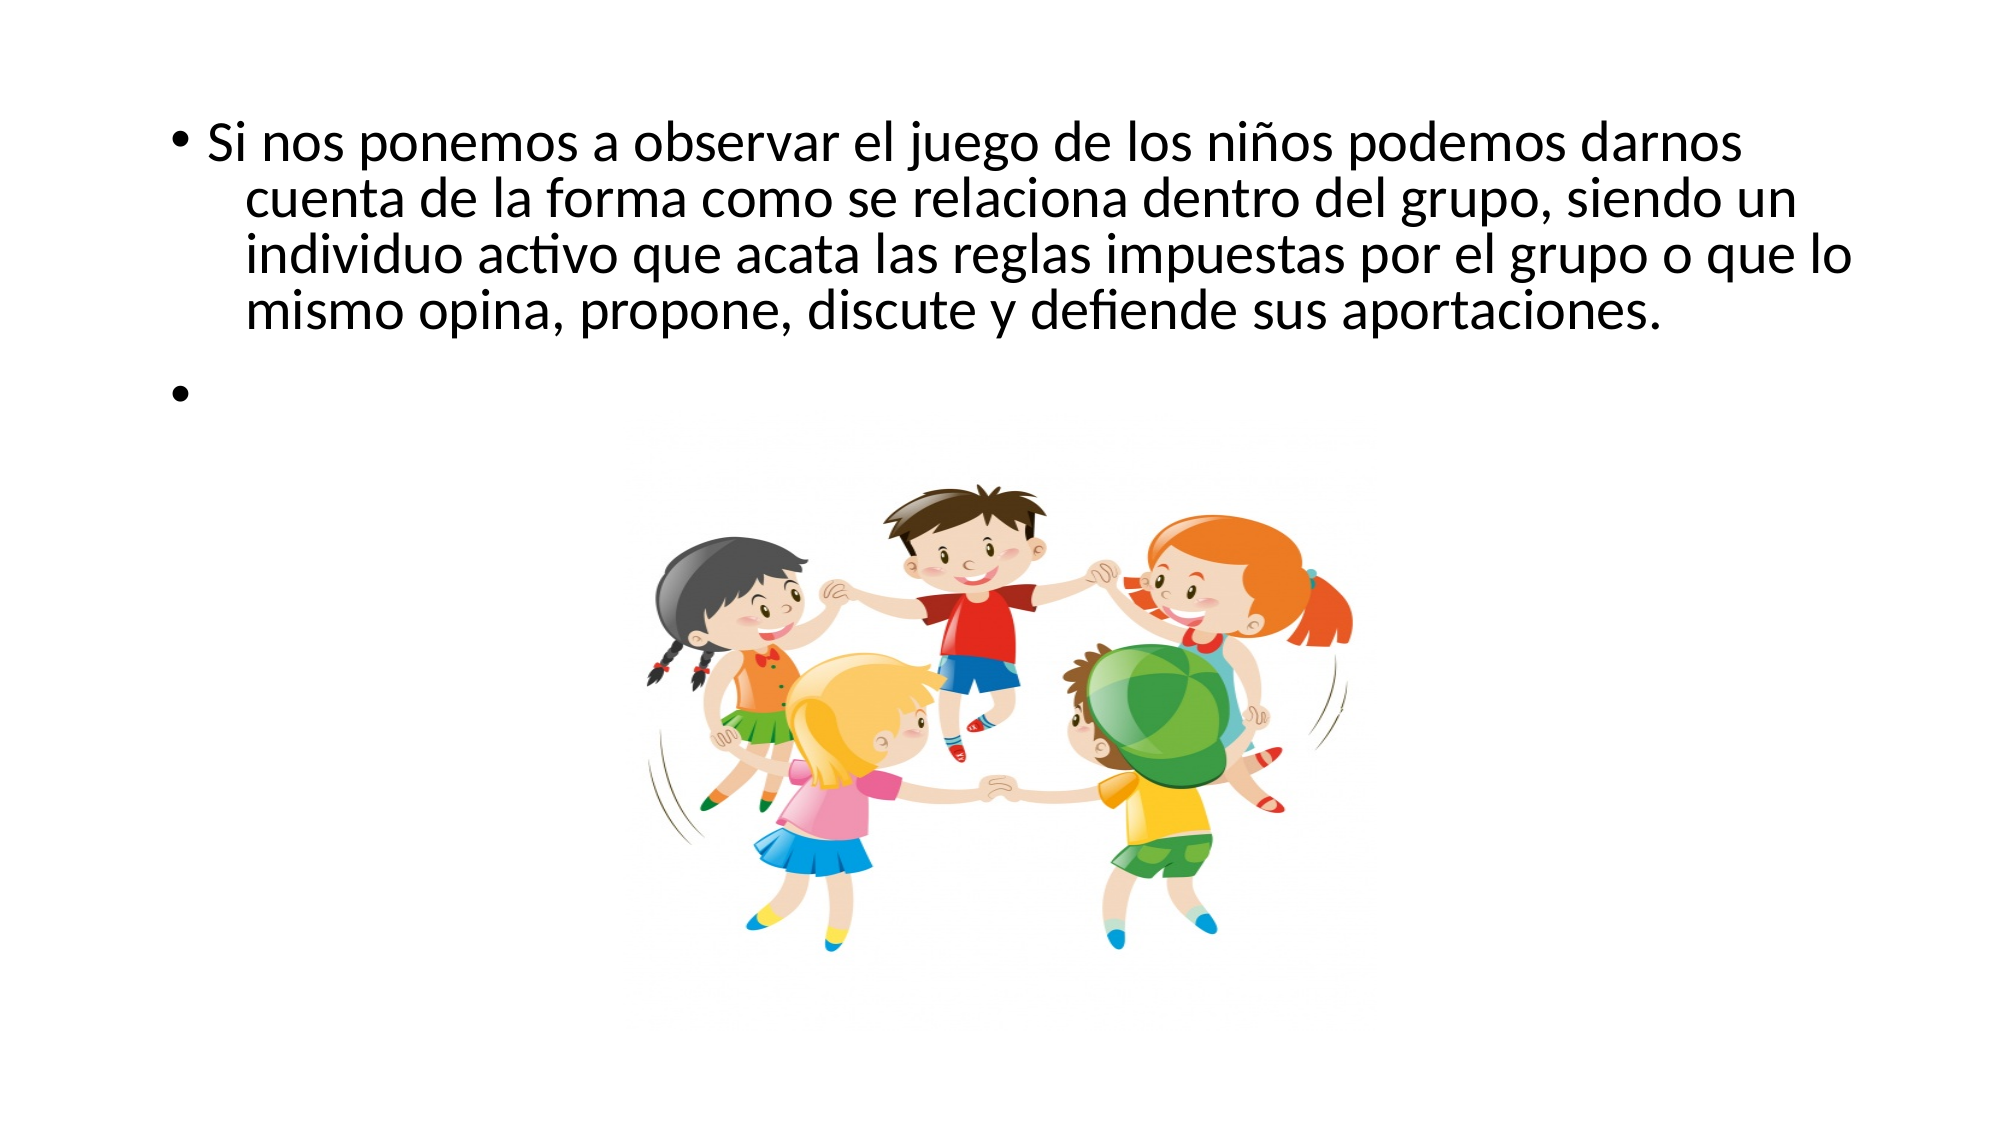

# Si nos ponemos a observar el juego de los niños podemos darnos cuenta de la forma como se relaciona dentro del grupo, siendo un individuo activo que acata las reglas impuestas por el grupo o que lo mismo opina, propone, discute y defiende sus aportaciones.